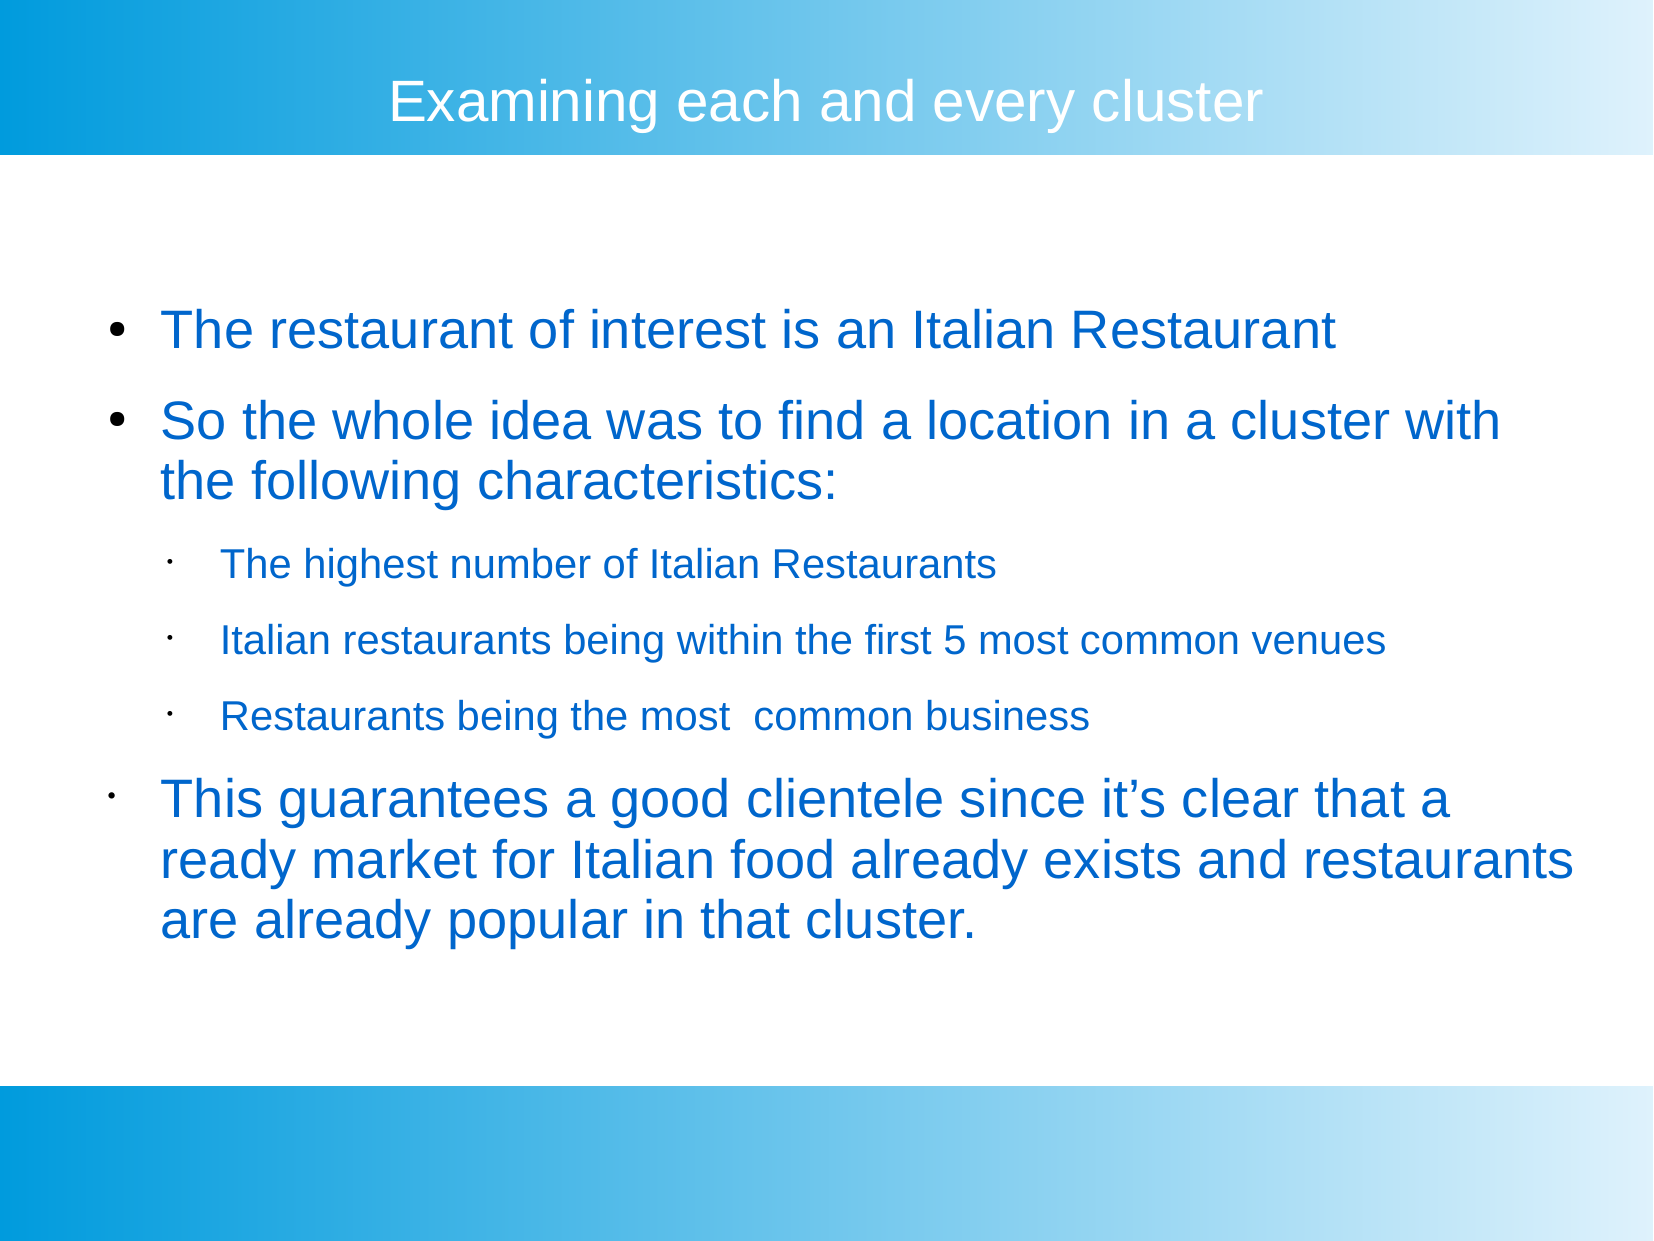

# Examining each and every cluster
The restaurant of interest is an Italian Restaurant
So the whole idea was to find a location in a cluster with the following characteristics:
The highest number of Italian Restaurants
Italian restaurants being within the first 5 most common venues
Restaurants being the most common business
This guarantees a good clientele since it’s clear that a ready market for Italian food already exists and restaurants are already popular in that cluster.